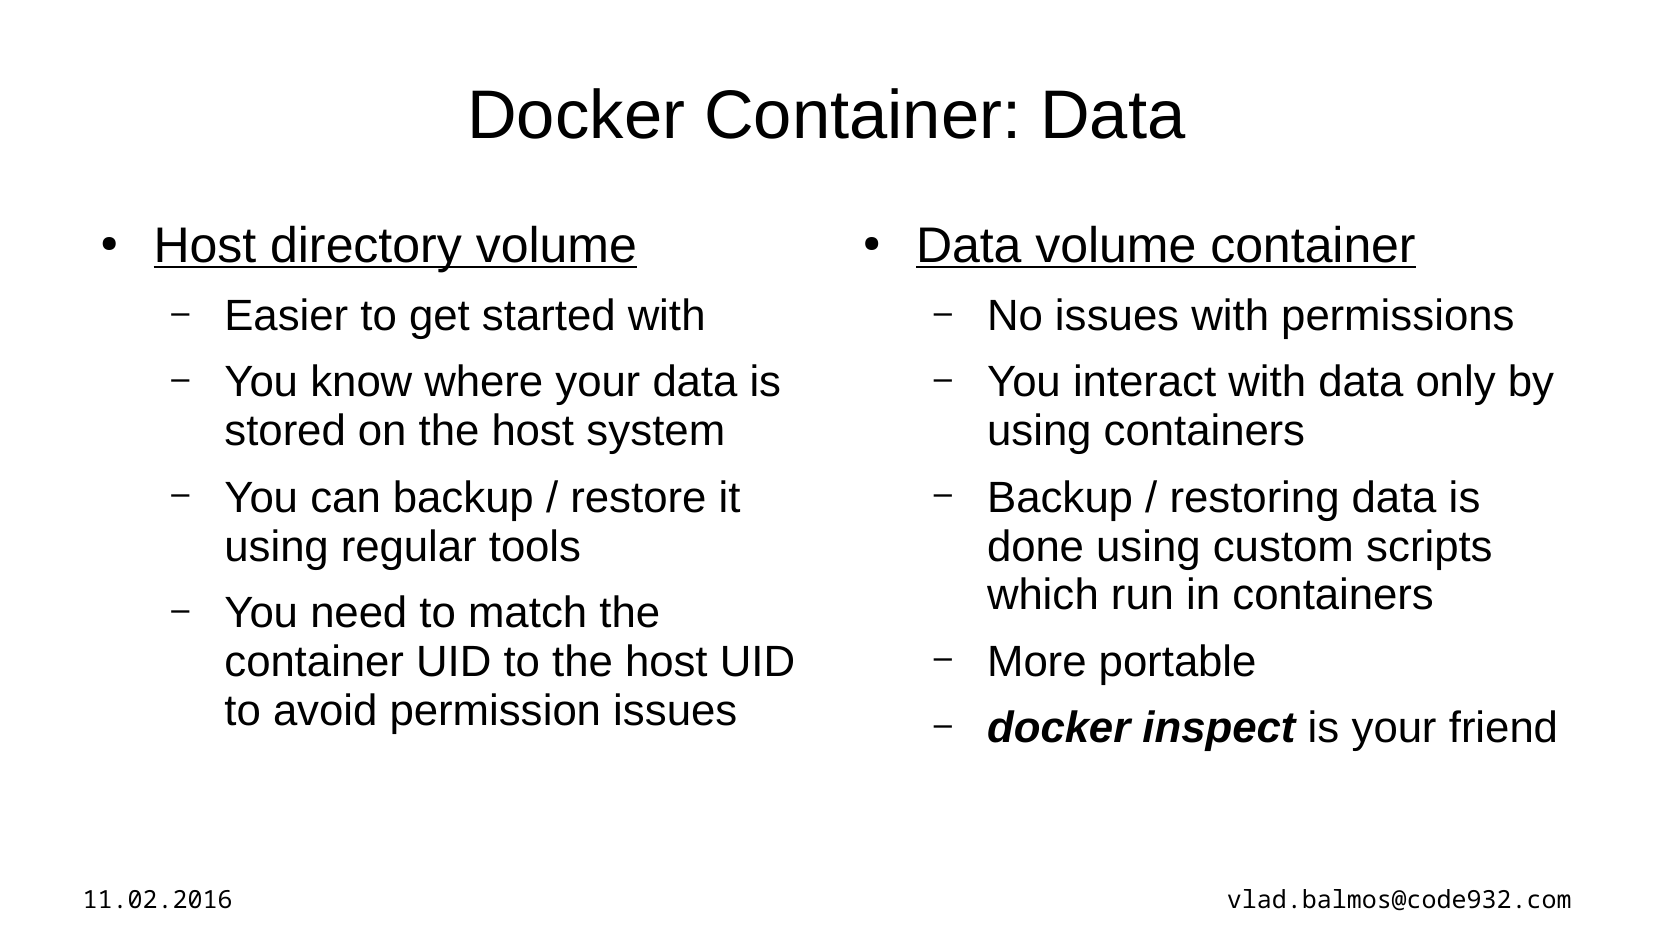

# Docker Container: Data
Host directory volume
Easier to get started with
You know where your data is stored on the host system
You can backup / restore it using regular tools
You need to match the container UID to the host UID to avoid permission issues
Data volume container
No issues with permissions
You interact with data only by using containers
Backup / restoring data is done using custom scripts which run in containers
More portable
docker inspect is your friend
11.02.2016
vlad.balmos@code932.com